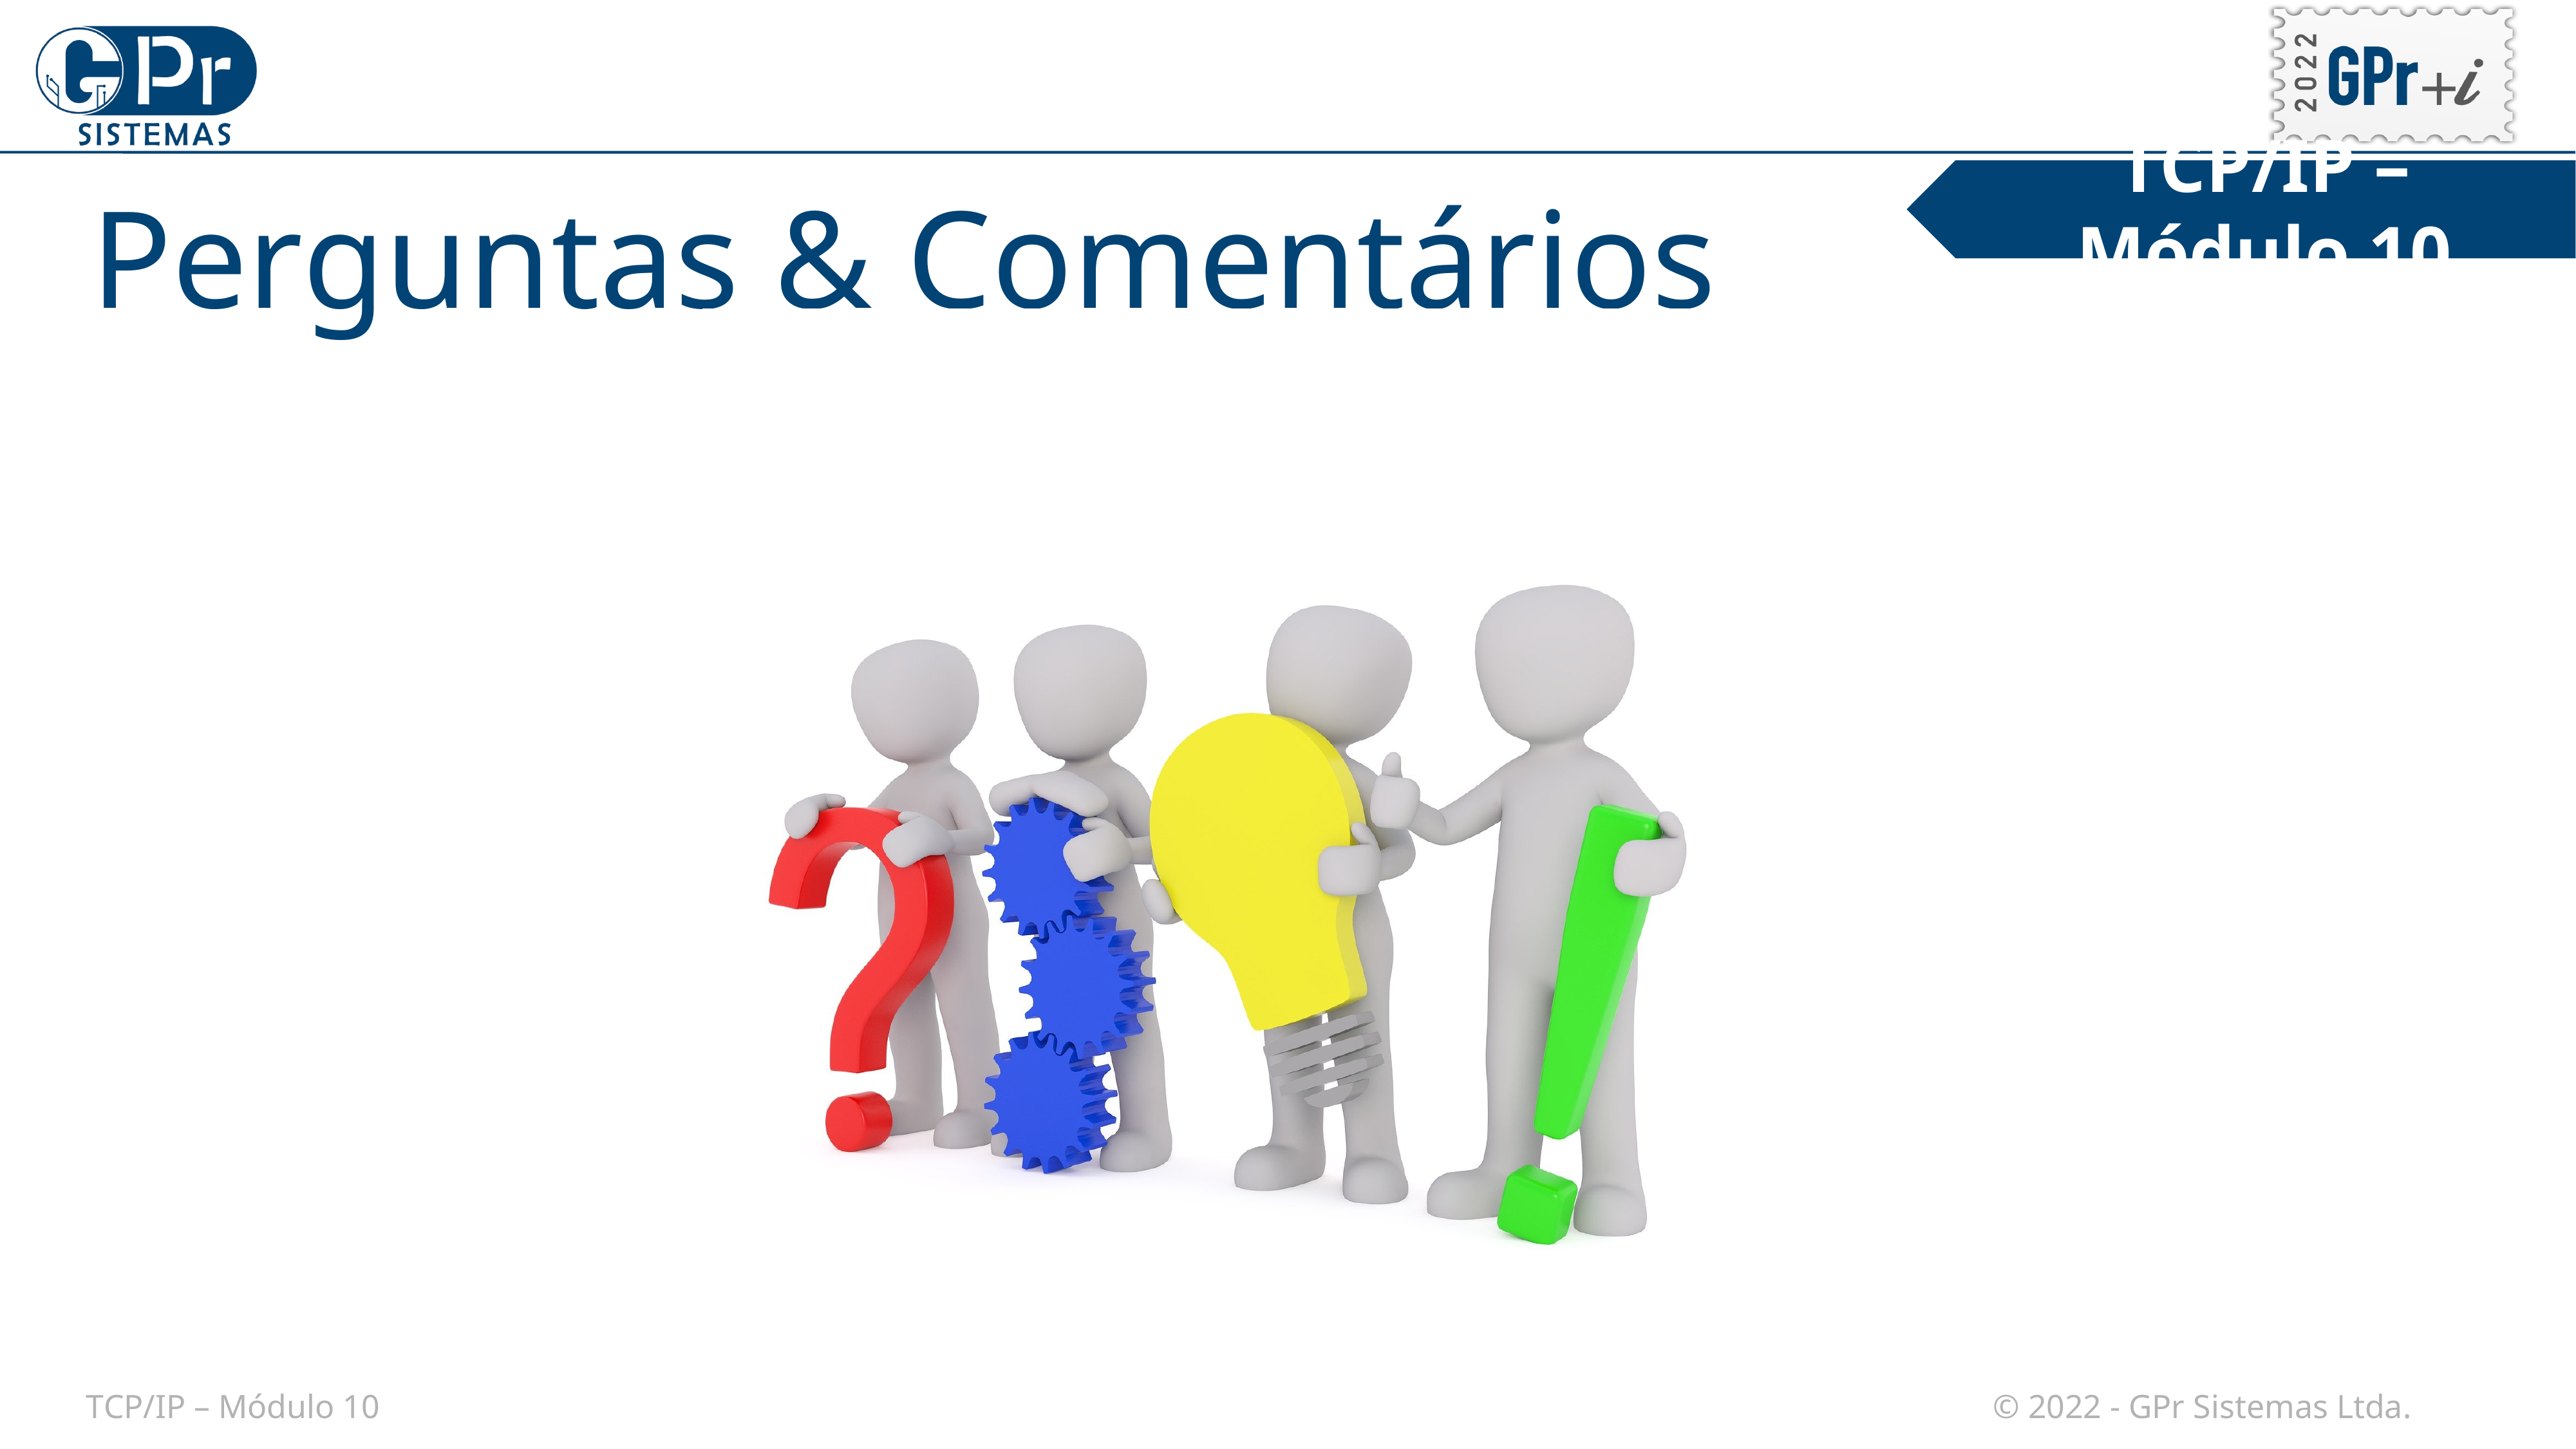

TCP/IP – Módulo 10
# Perguntas & Comentários